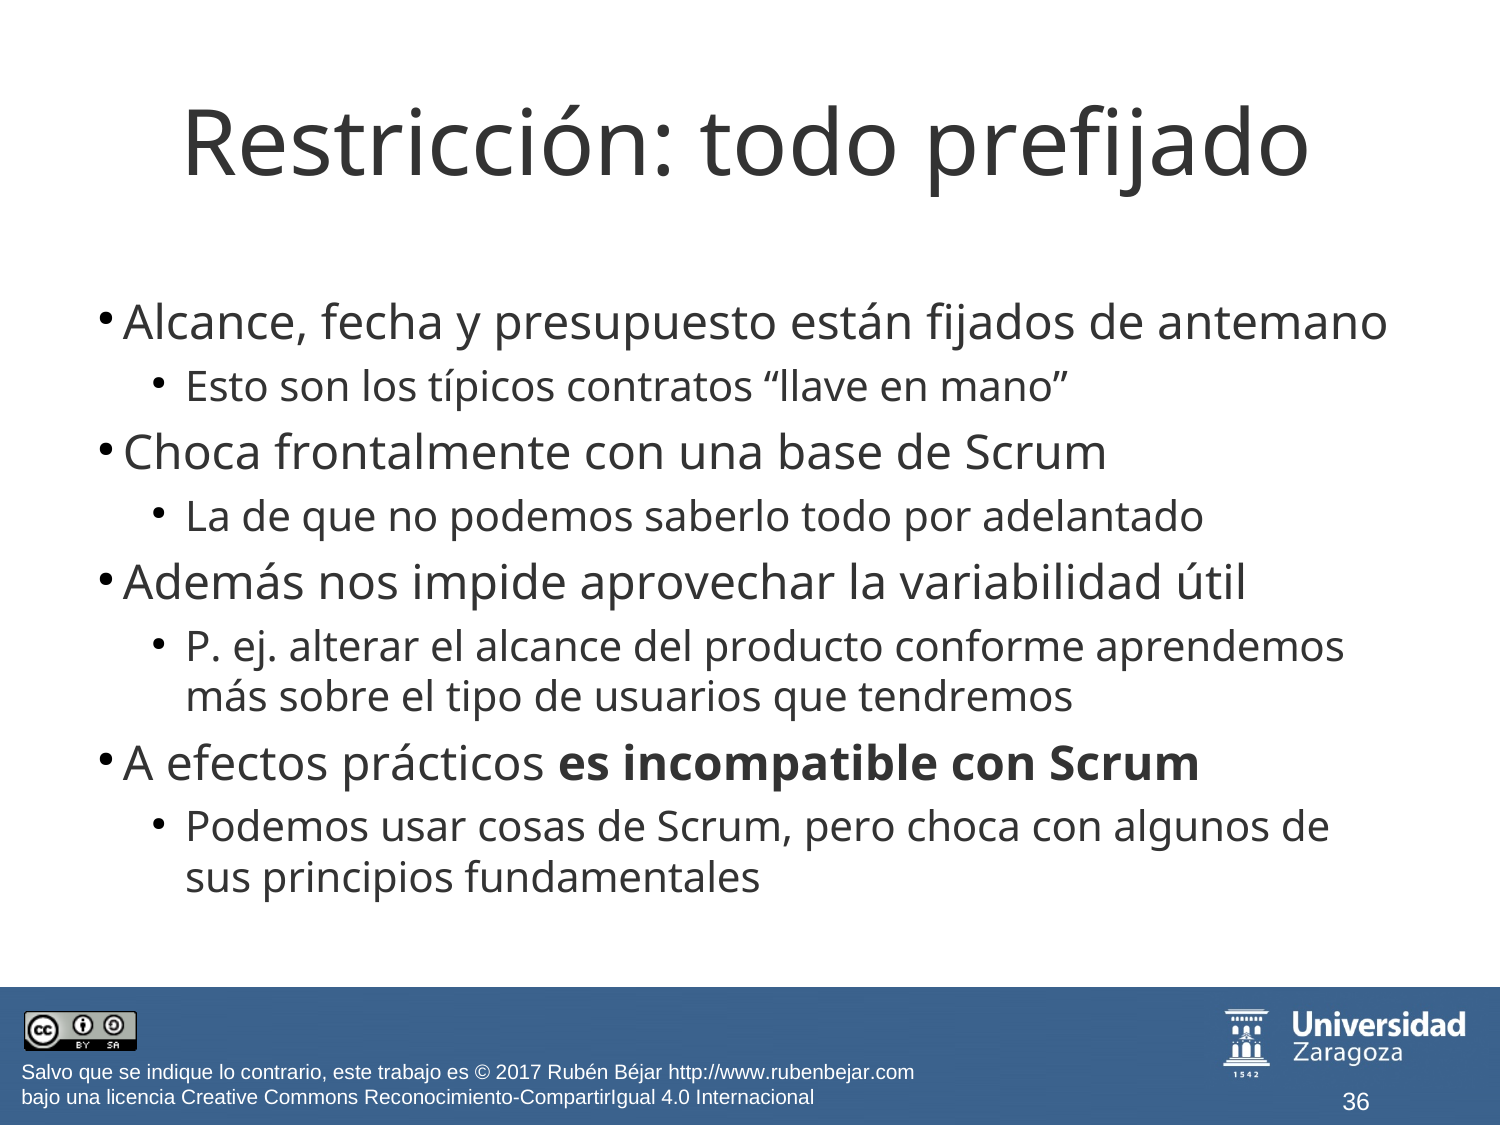

# Restricción: todo prefijado
Alcance, fecha y presupuesto están fijados de antemano
Esto son los típicos contratos “llave en mano”
Choca frontalmente con una base de Scrum
La de que no podemos saberlo todo por adelantado
Además nos impide aprovechar la variabilidad útil
P. ej. alterar el alcance del producto conforme aprendemos más sobre el tipo de usuarios que tendremos
A efectos prácticos es incompatible con Scrum
Podemos usar cosas de Scrum, pero choca con algunos de sus principios fundamentales